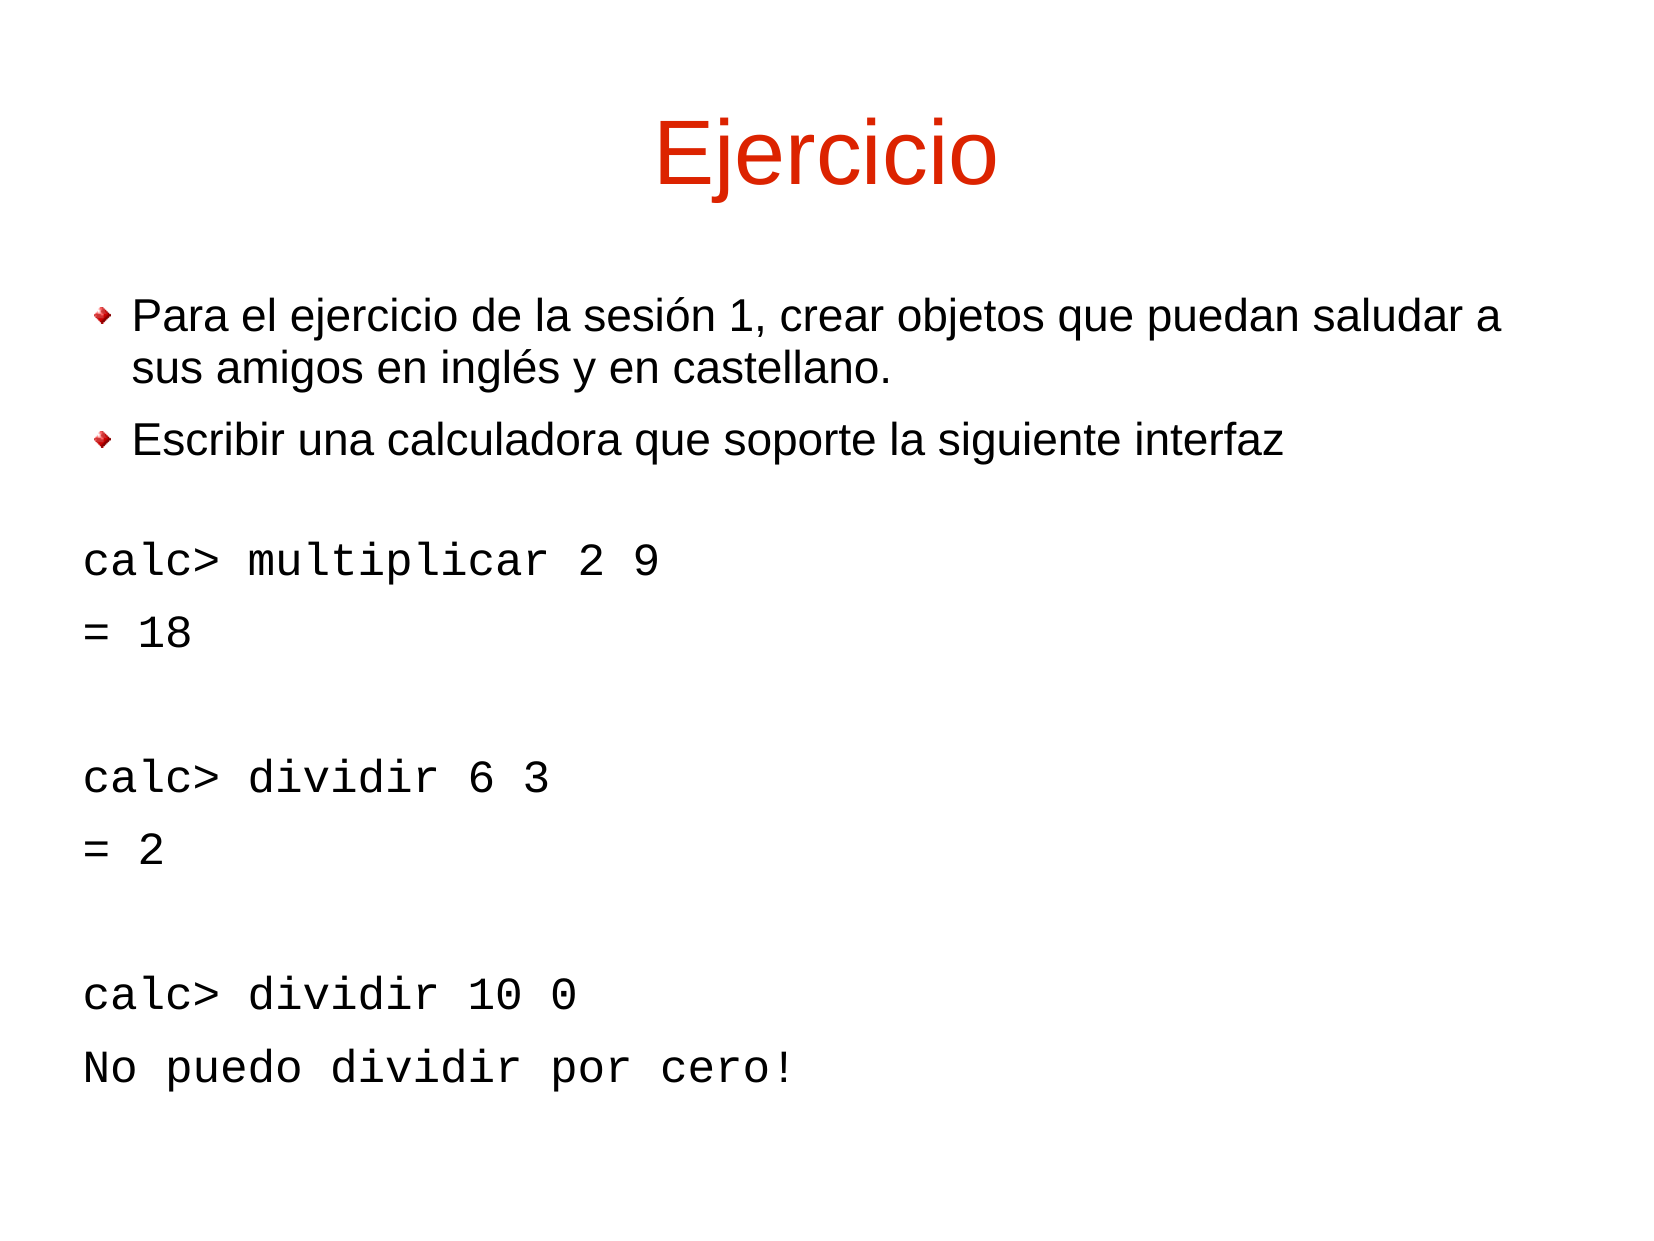

# Ejercicio
Para el ejercicio de la sesión 1, crear objetos que puedan saludar a sus amigos en inglés y en castellano.
Escribir una calculadora que soporte la siguiente interfaz
calc> multiplicar 2 9
= 18
calc> dividir 6 3
= 2
calc> dividir 10 0
No puedo dividir por cero!